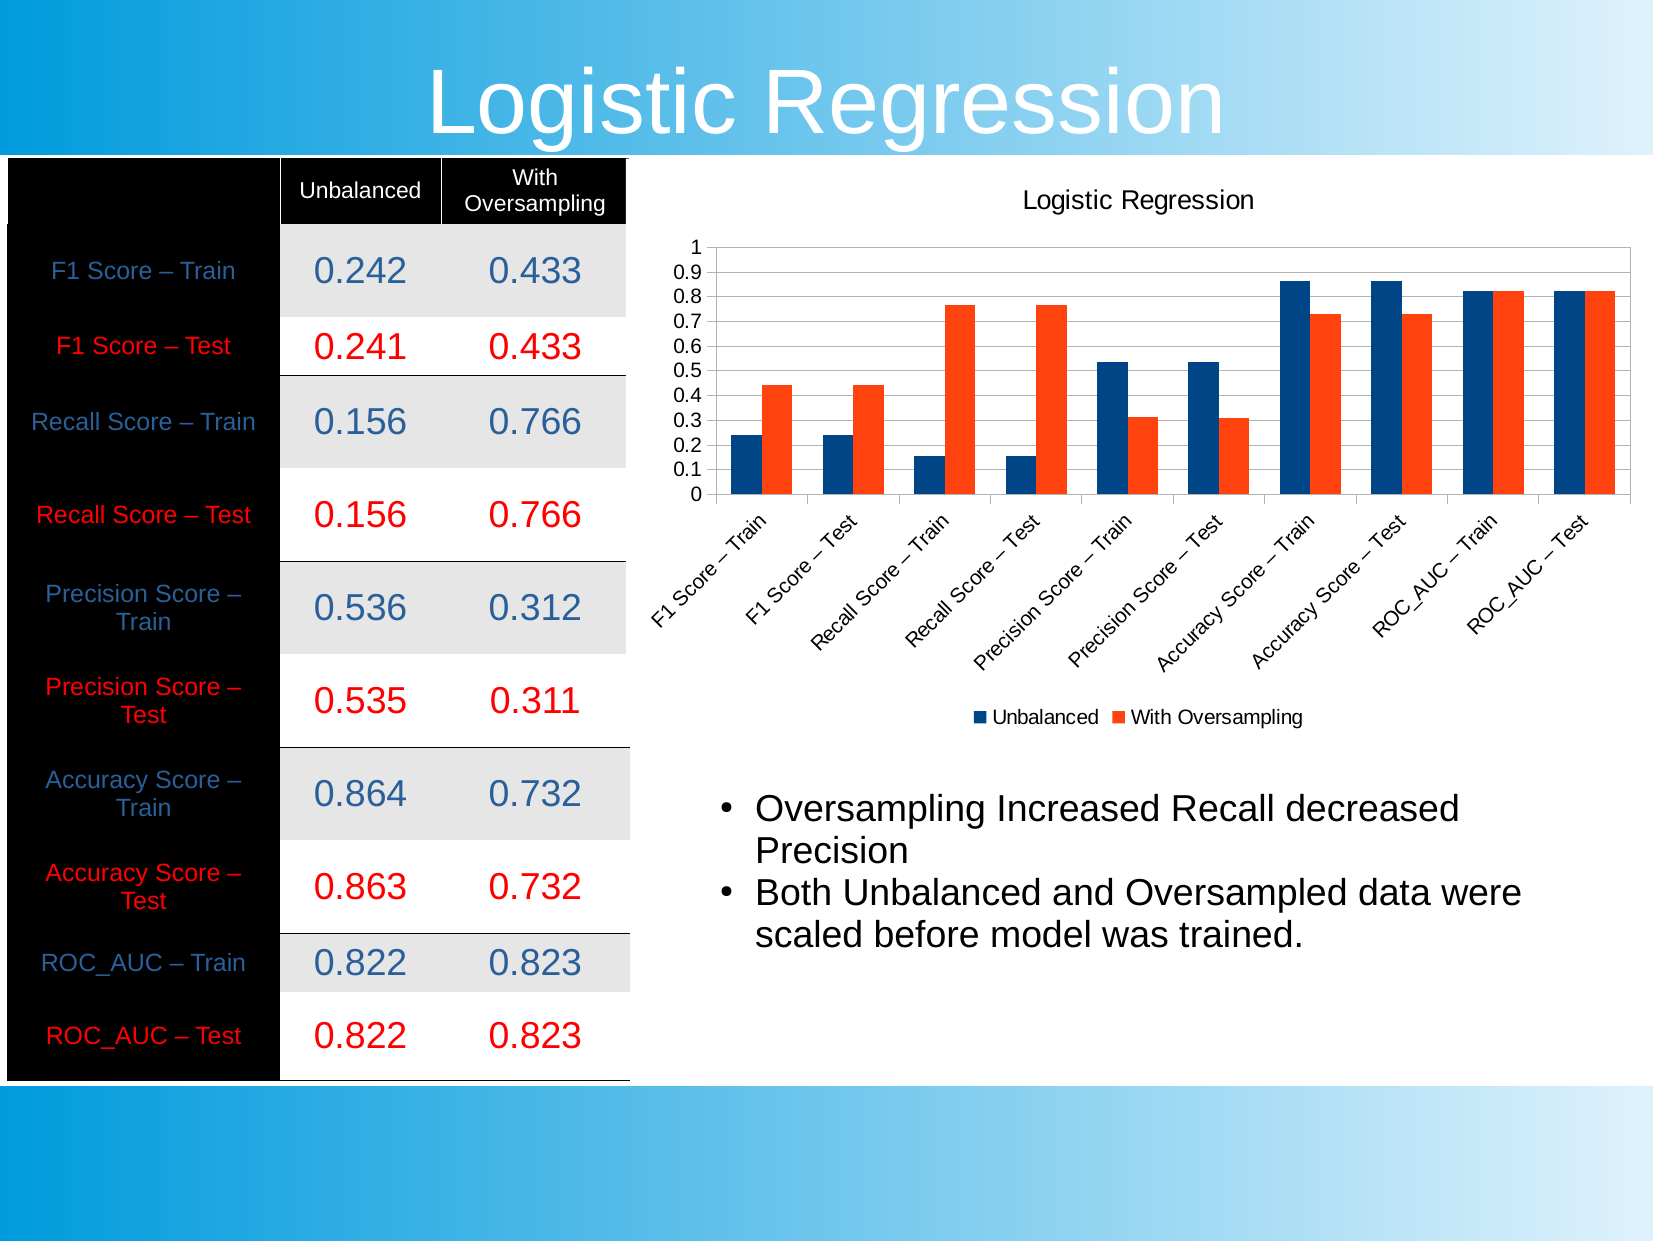

# Logistic Regression
| | Unbalanced | With Oversampling |
| --- | --- | --- |
| F1 Score – Train | 0.242 | 0.433 |
| F1 Score – Test | 0.241 | 0.433 |
| Recall Score – Train | 0.156 | 0.766 |
| Recall Score – Test | 0.156 | 0.766 |
| Precision Score – Train | 0.536 | 0.312 |
| Precision Score – Test | 0.535 | 0.311 |
| Accuracy Score – Train | 0.864 | 0.732 |
| Accuracy Score – Test | 0.863 | 0.732 |
| ROC\_AUC – Train | 0.822 | 0.823 |
| ROC\_AUC – Test | 0.822 | 0.823 |
### Chart: Logistic Regression
| Category | Unbalanced | With Oversampling |
|---|---|---|
| F1 Score – Train | 0.242 | 0.443 |
| F1 Score – Test | 0.241 | 0.443 |
| Recall Score – Train | 0.156 | 0.766 |
| Recall Score – Test | 0.156 | 0.766 |
| Precision Score – Train | 0.536 | 0.312 |
| Precision Score – Test | 0.535 | 0.311 |
| Accuracy Score – Train | 0.864 | 0.732 |
| Accuracy Score – Test | 0.863 | 0.732 |
| ROC_AUC – Train | 0.822 | 0.823 |
| ROC_AUC – Test | 0.822 | 0.823 |Oversampling Increased Recall decreased Precision
Both Unbalanced and Oversampled data were scaled before model was trained.